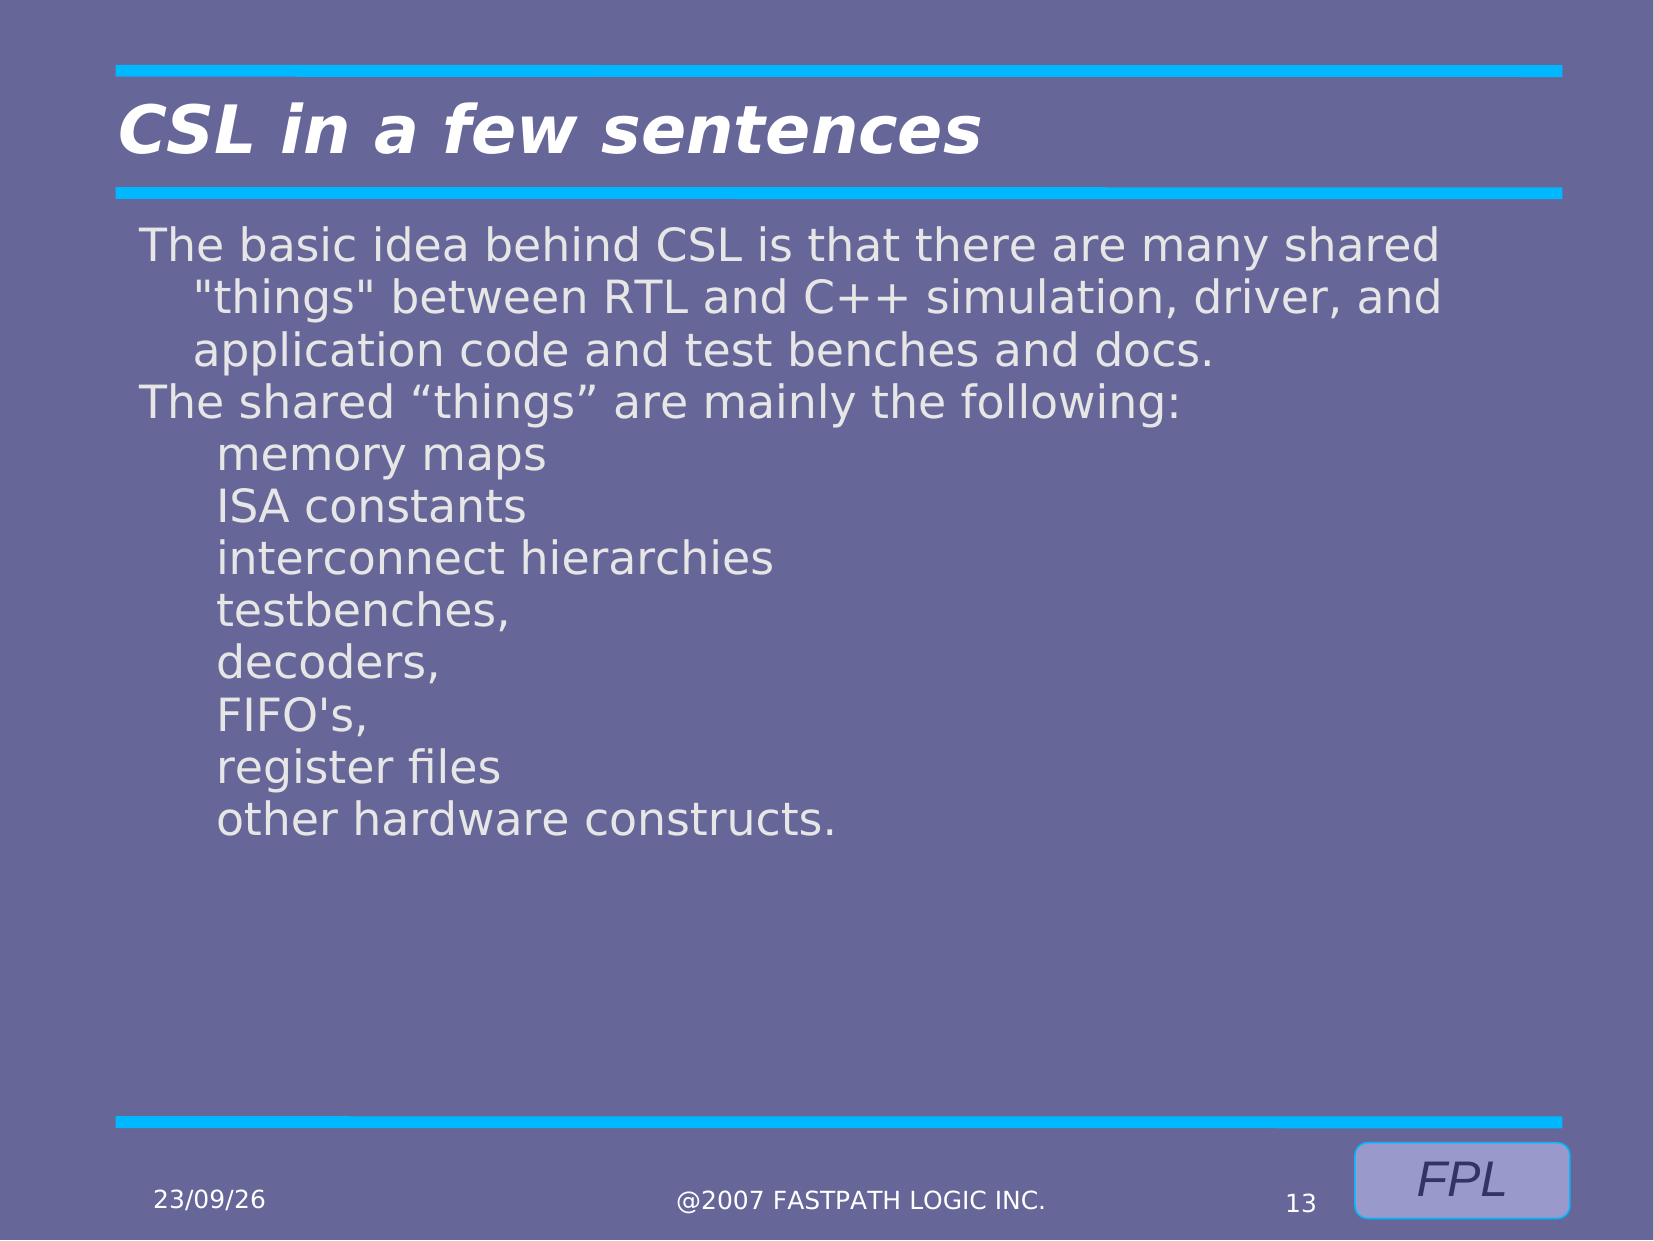

# CSL in a few sentences
The basic idea behind CSL is that there are many shared "things" between RTL and C++ simulation, driver, and application code and test benches and docs.
The shared “things” are mainly the following:
memory maps
ISA constants
interconnect hierarchies
testbenches,
decoders,
FIFO's,
register files
other hardware constructs.
13